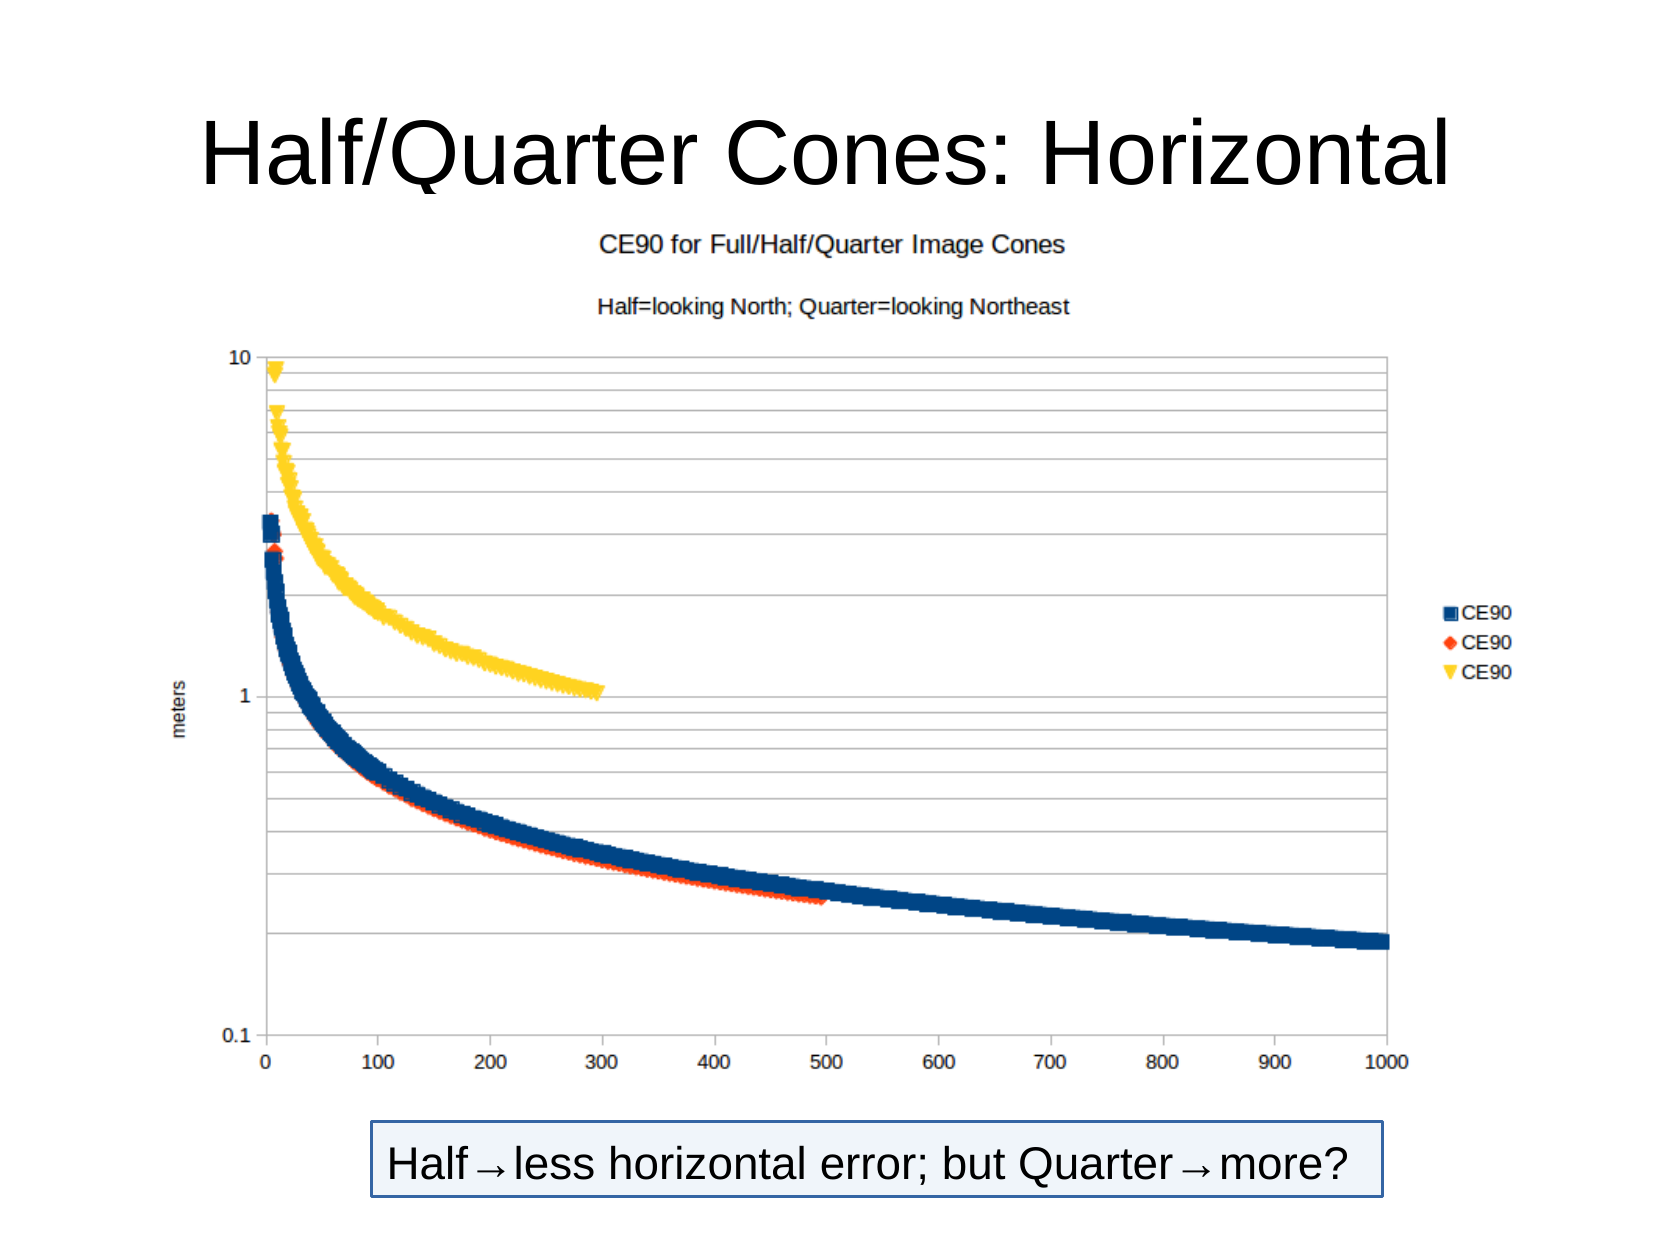

# Half/Quarter Cones: Horizontal
Half→less horizontal error; but Quarter→more?